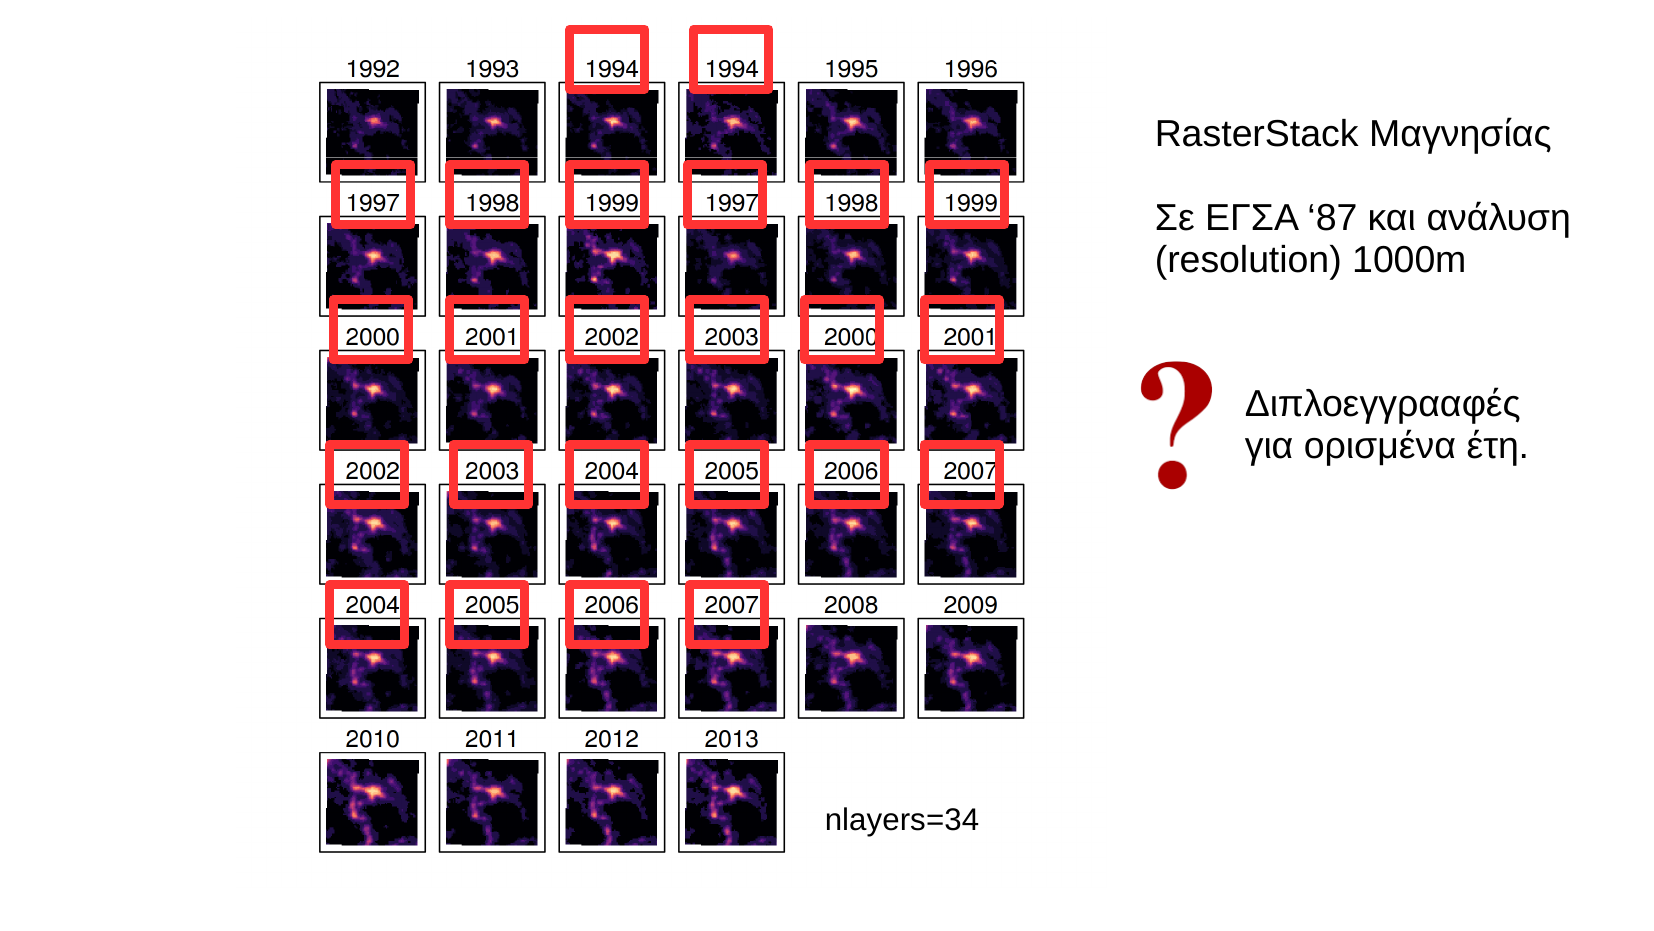

RasterStack Μαγνησίας
Σε ΕΓΣΑ ‘87 και ανάλυση
(resolution) 1000m
Διπλοεγγρααφές για ορισμένα έτη.
nlayers=34